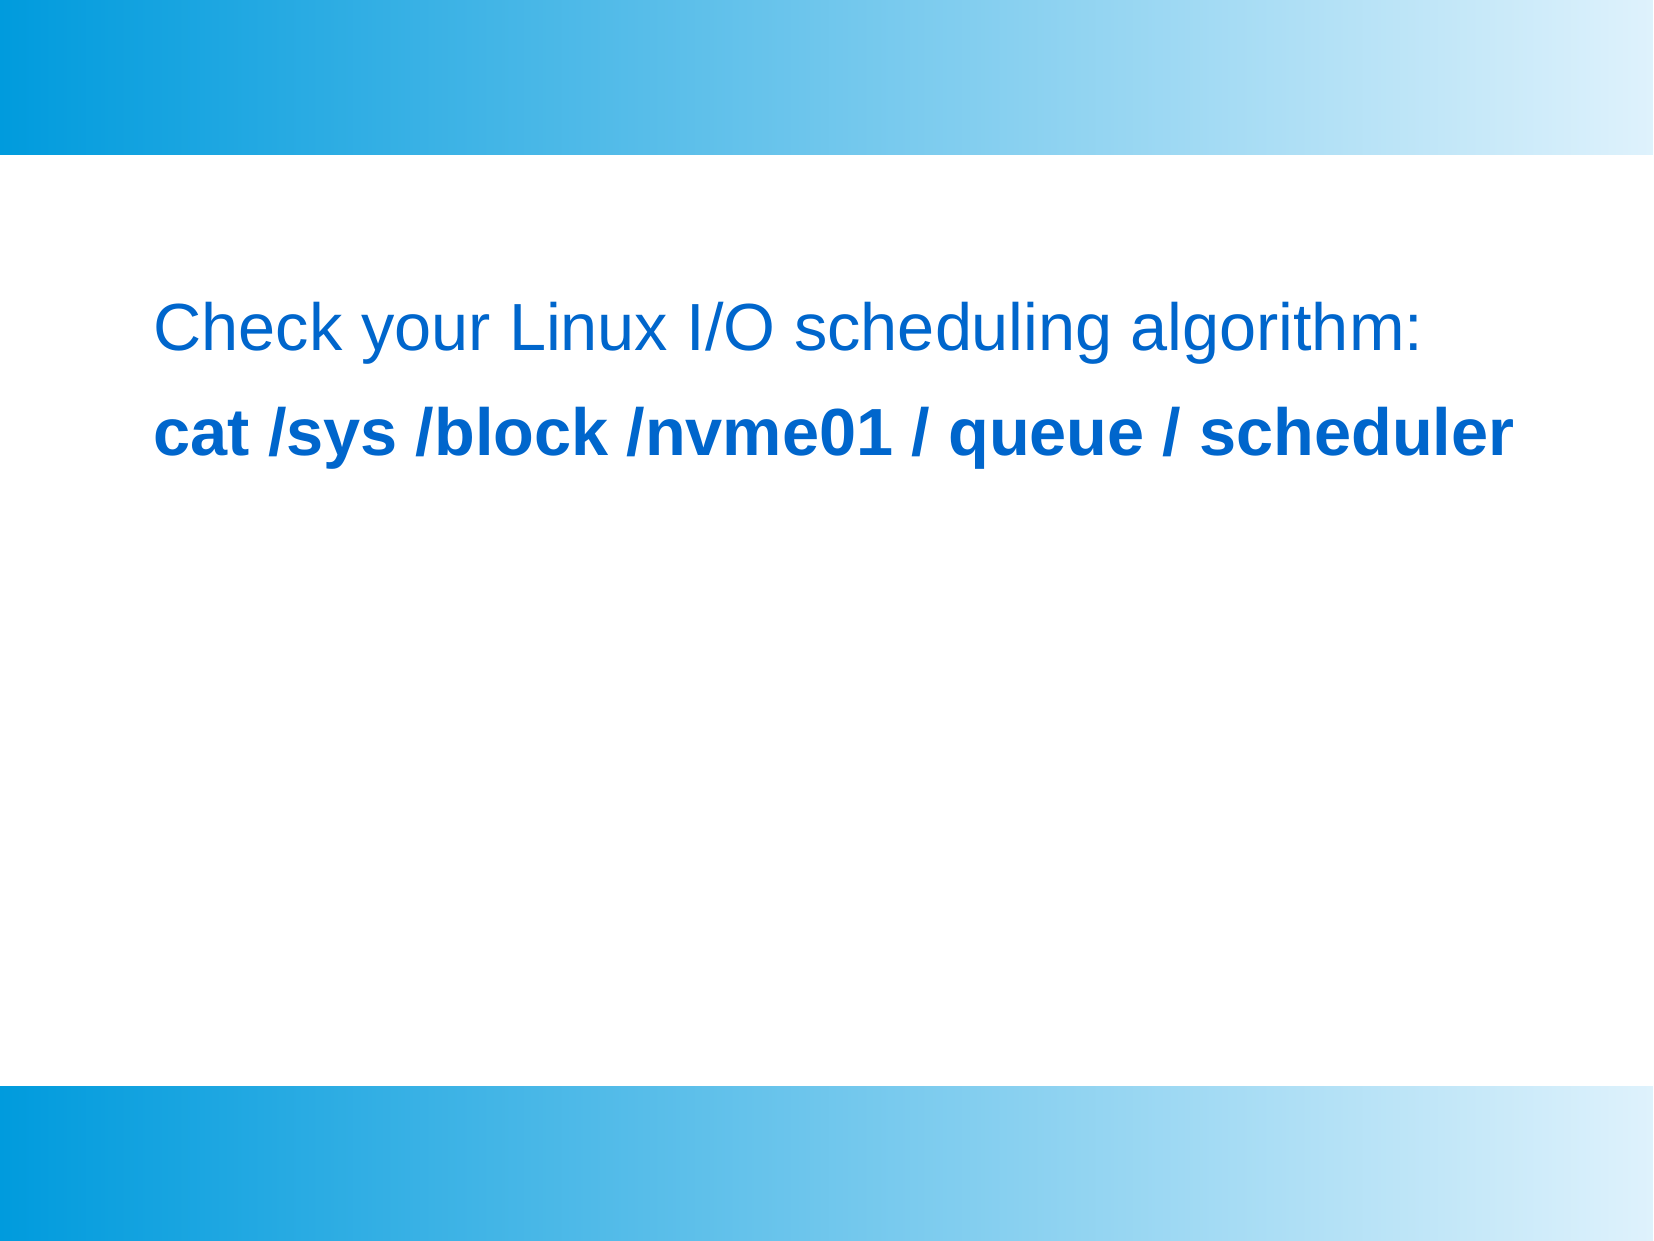

# Check your Linux I/O scheduling algorithm:
cat /sys /block /nvme01 / queue / scheduler